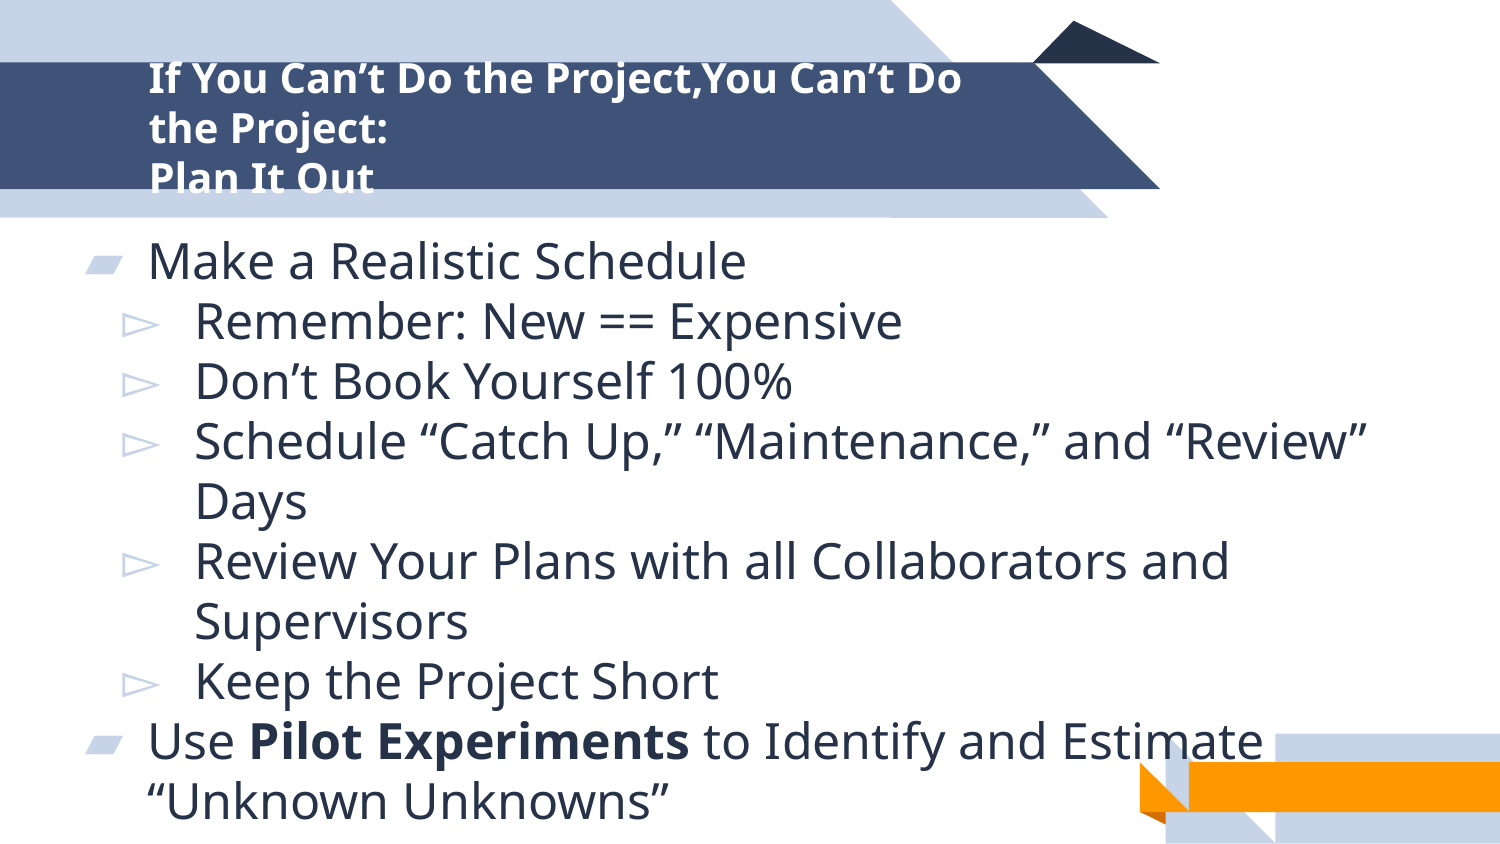

# If You Can’t Do the Project,You Can’t Do the Project: Plan It Out
Make a Realistic Schedule
Remember: New == Expensive
Don’t Book Yourself 100%
Schedule “Catch Up,” “Maintenance,” and “Review” Days
Review Your Plans with all Collaborators and Supervisors
Keep the Project Short
Use Pilot Experiments to Identify and Estimate “Unknown Unknowns”